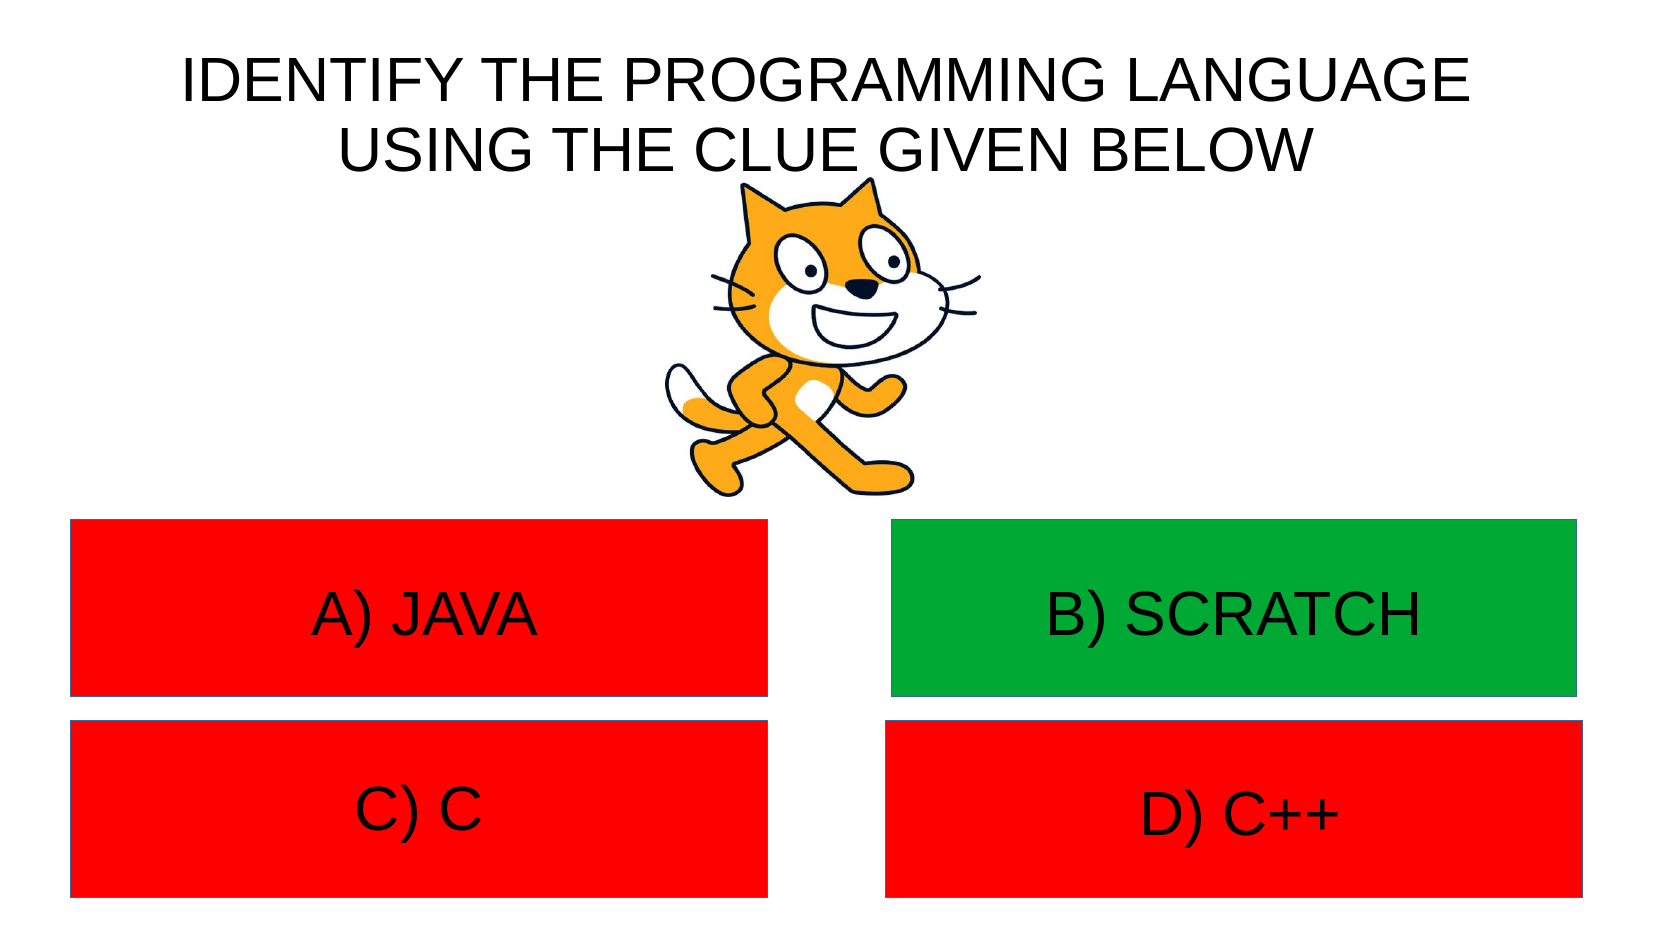

# IDENTIFY THE PROGRAMMING LANGUAGE USING THE CLUE GIVEN BELOW
A) JAVA
B) SCRATCH
C) C
D) C++